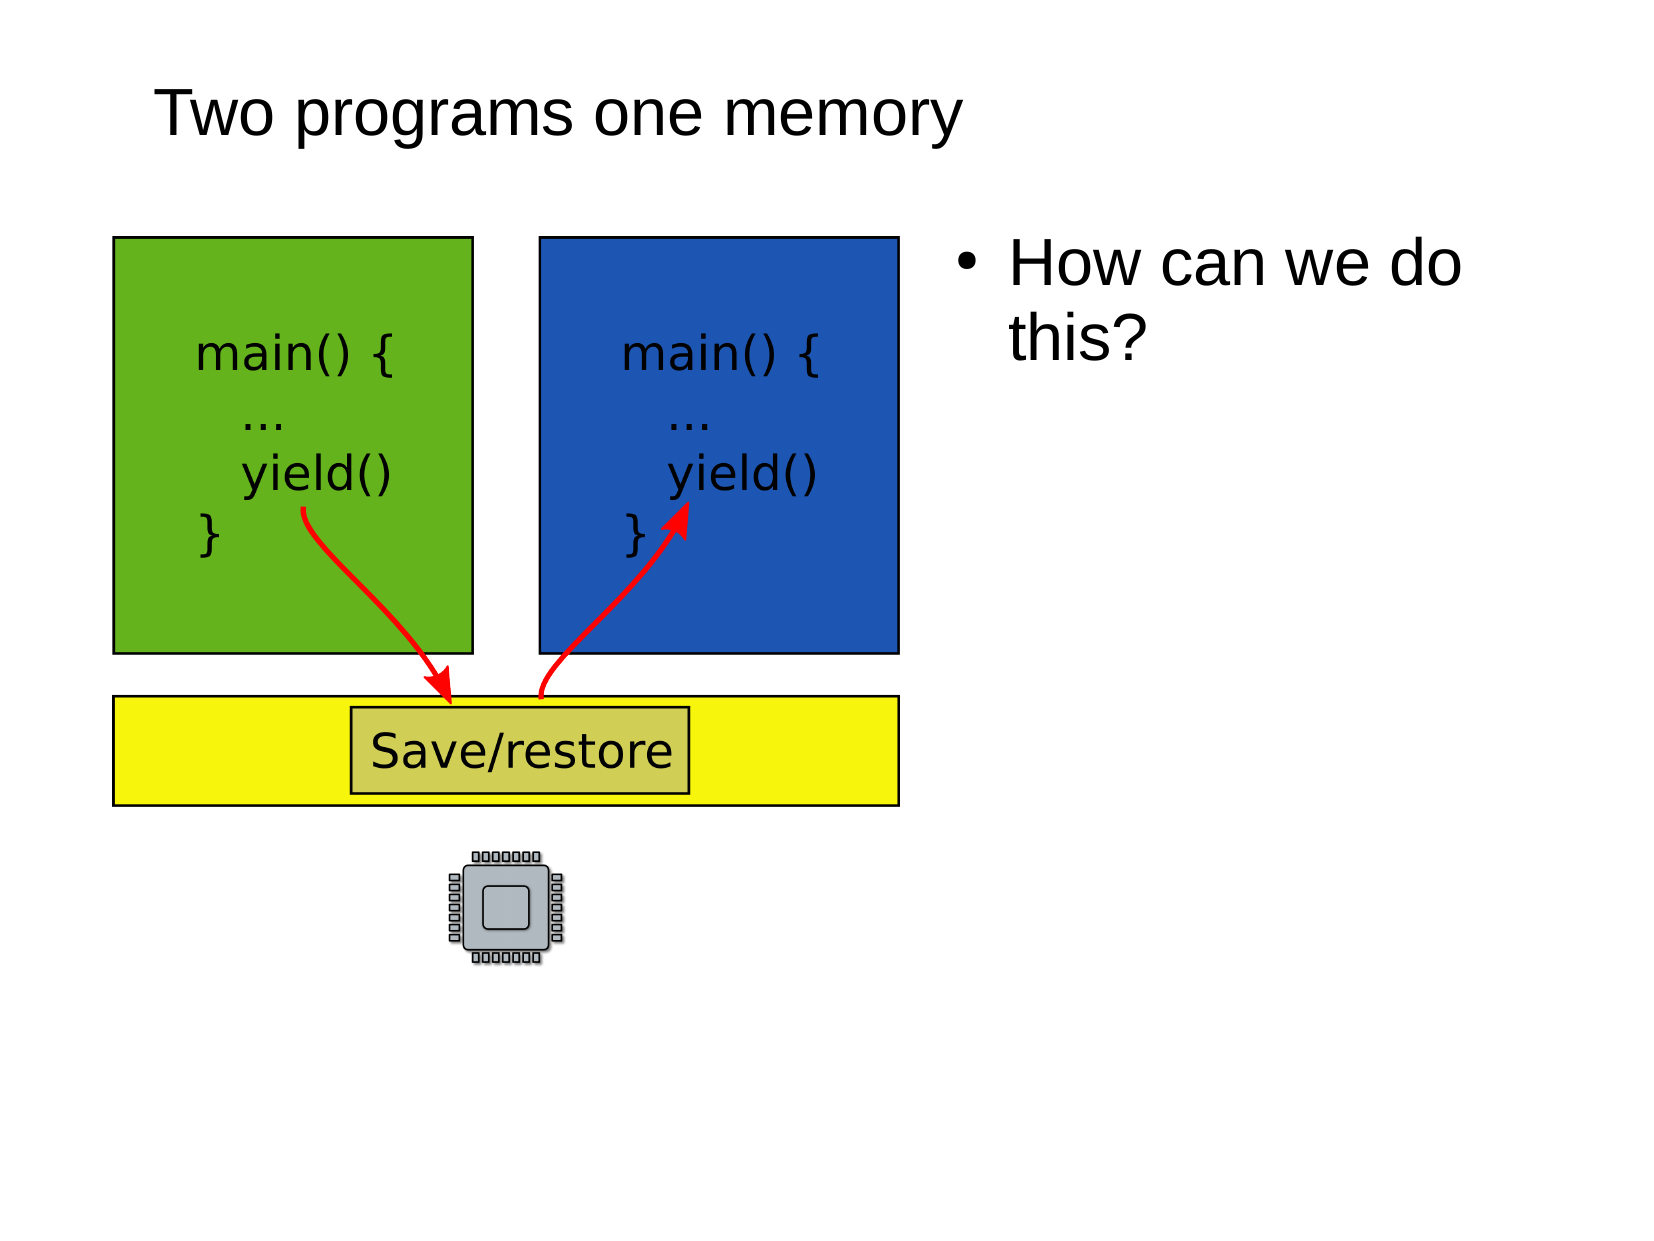

# Two programs one memory
How can we do this?